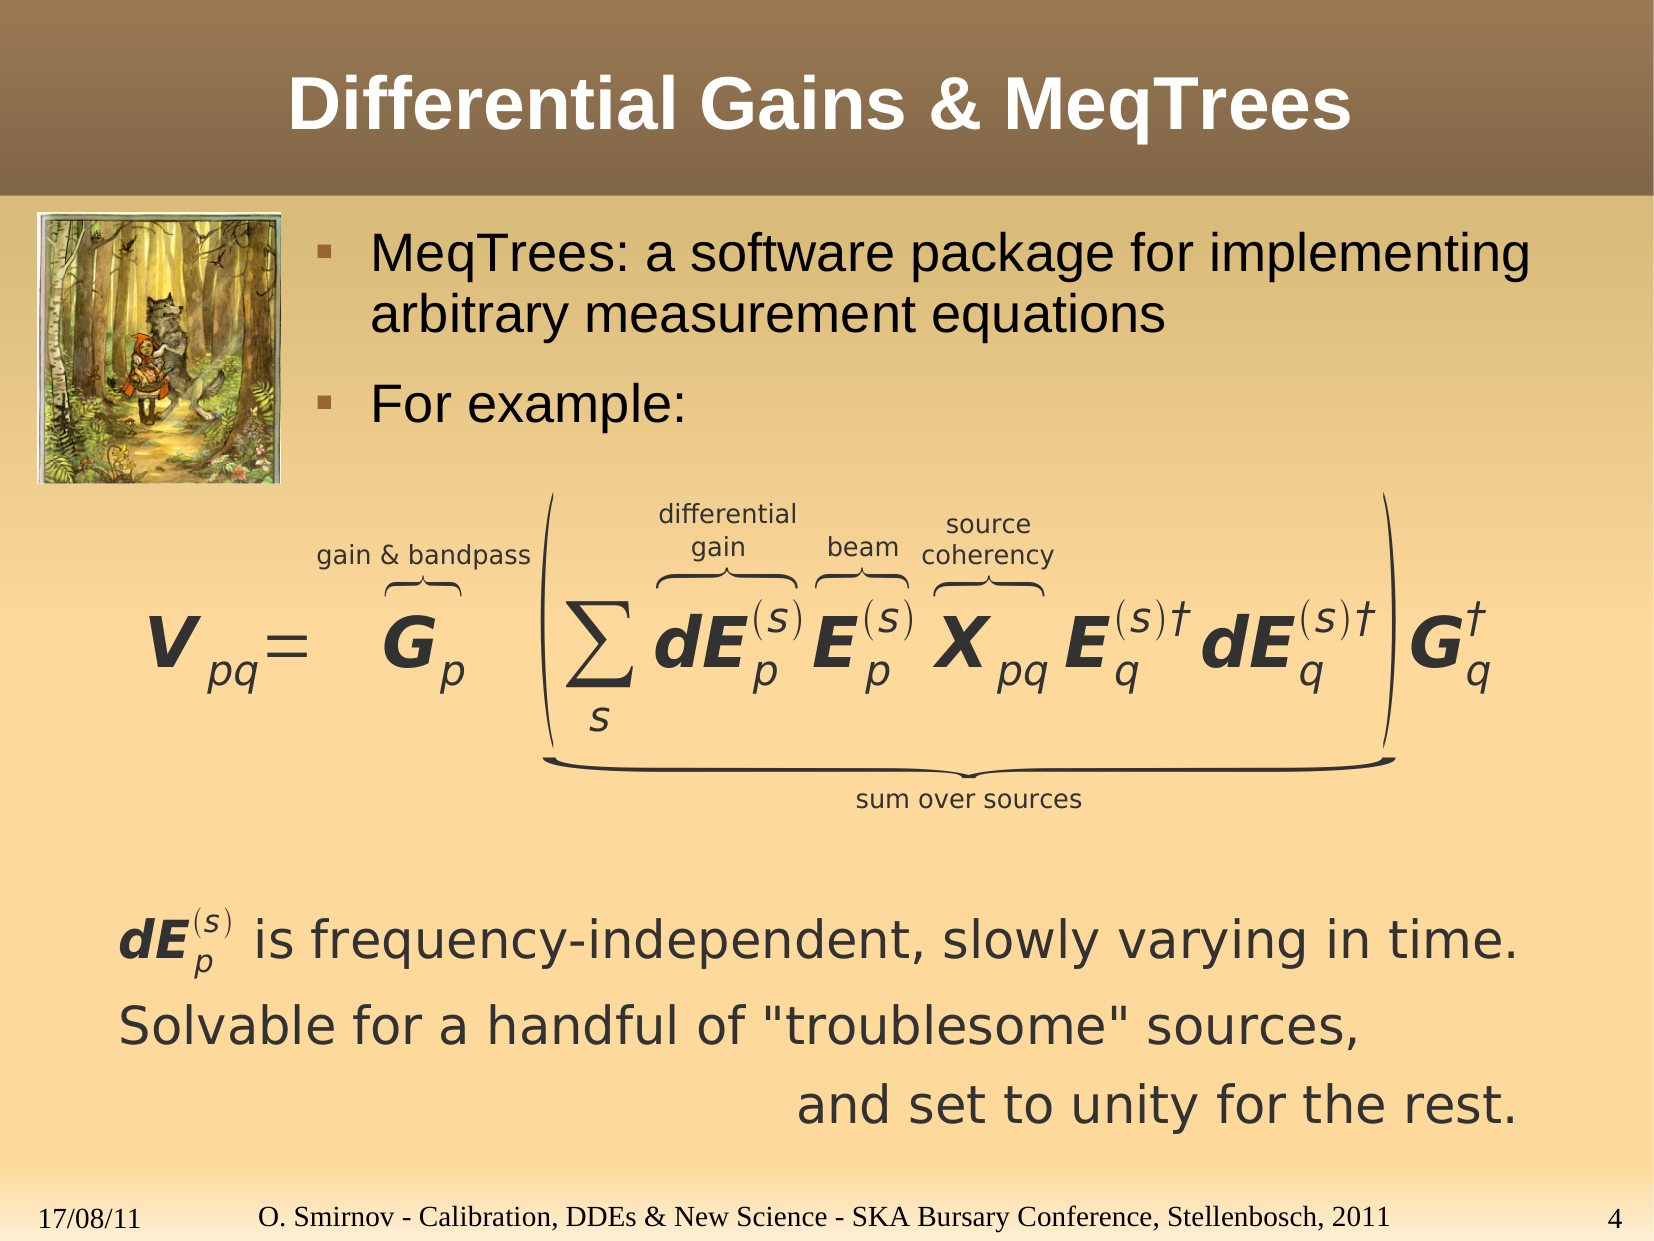

# Differential Gains & MeqTrees
MeqTrees: a software package for implementing arbitrary measurement equations
For example:
O. Smirnov - Calibration, DDEs & New Science - SKA Bursary Conference, Stellenbosch, 2011
17/08/11
4